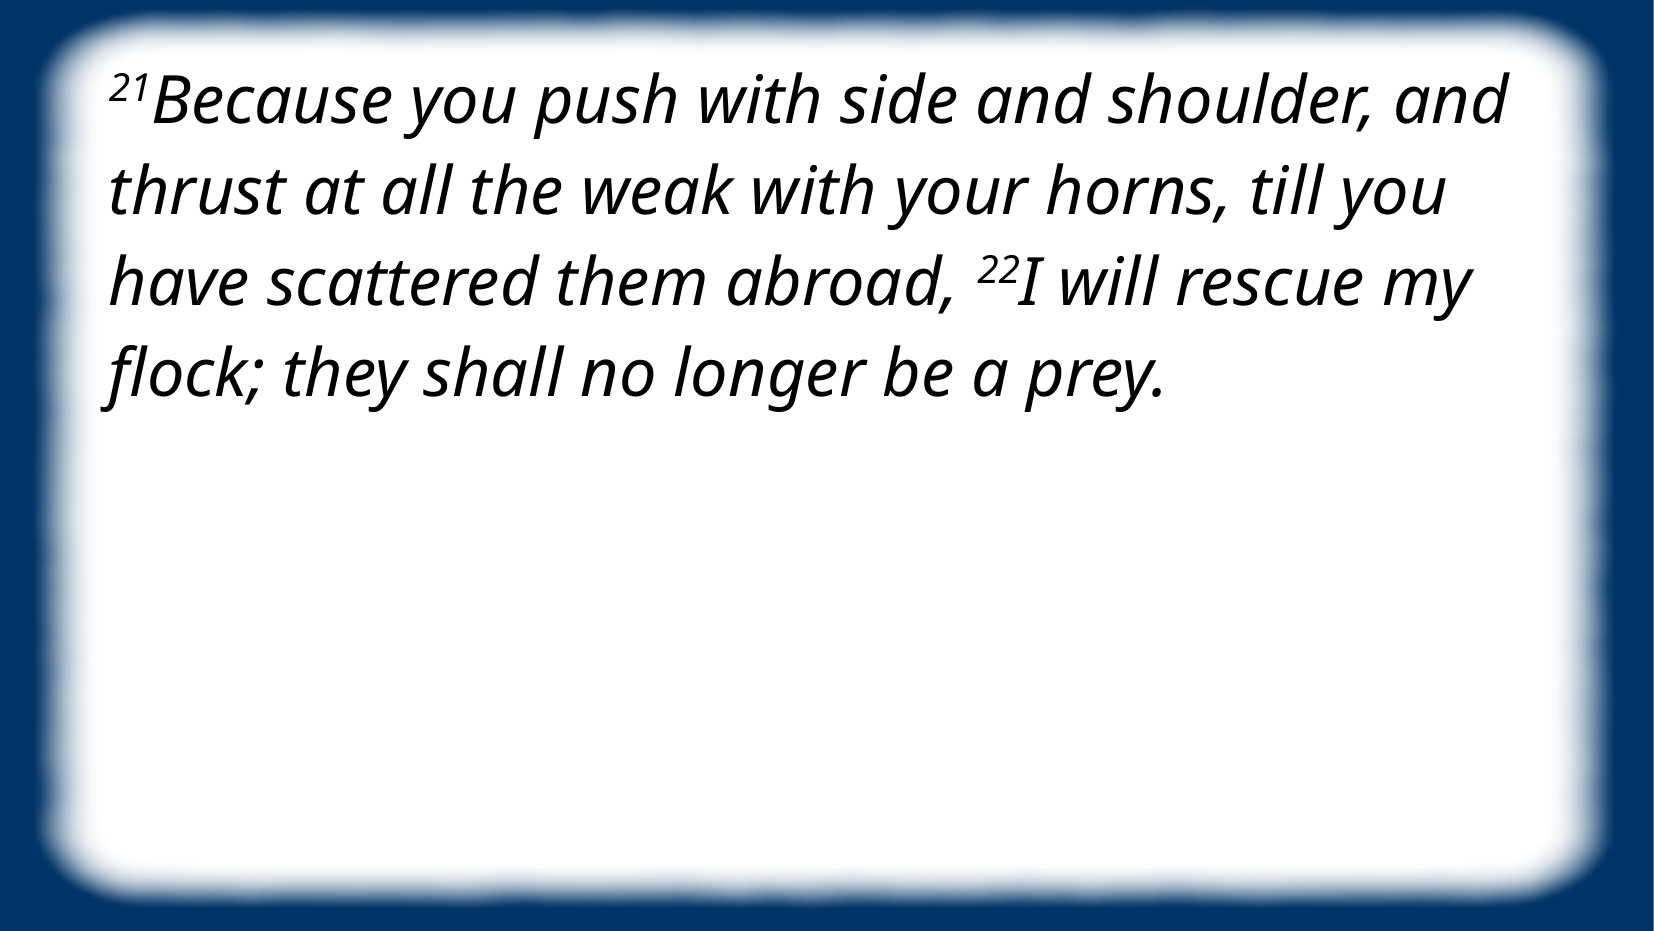

21Because you push with side and shoulder, and thrust at all the weak with your horns, till you have scattered them abroad, 22I will rescue my flock; they shall no longer be a prey.